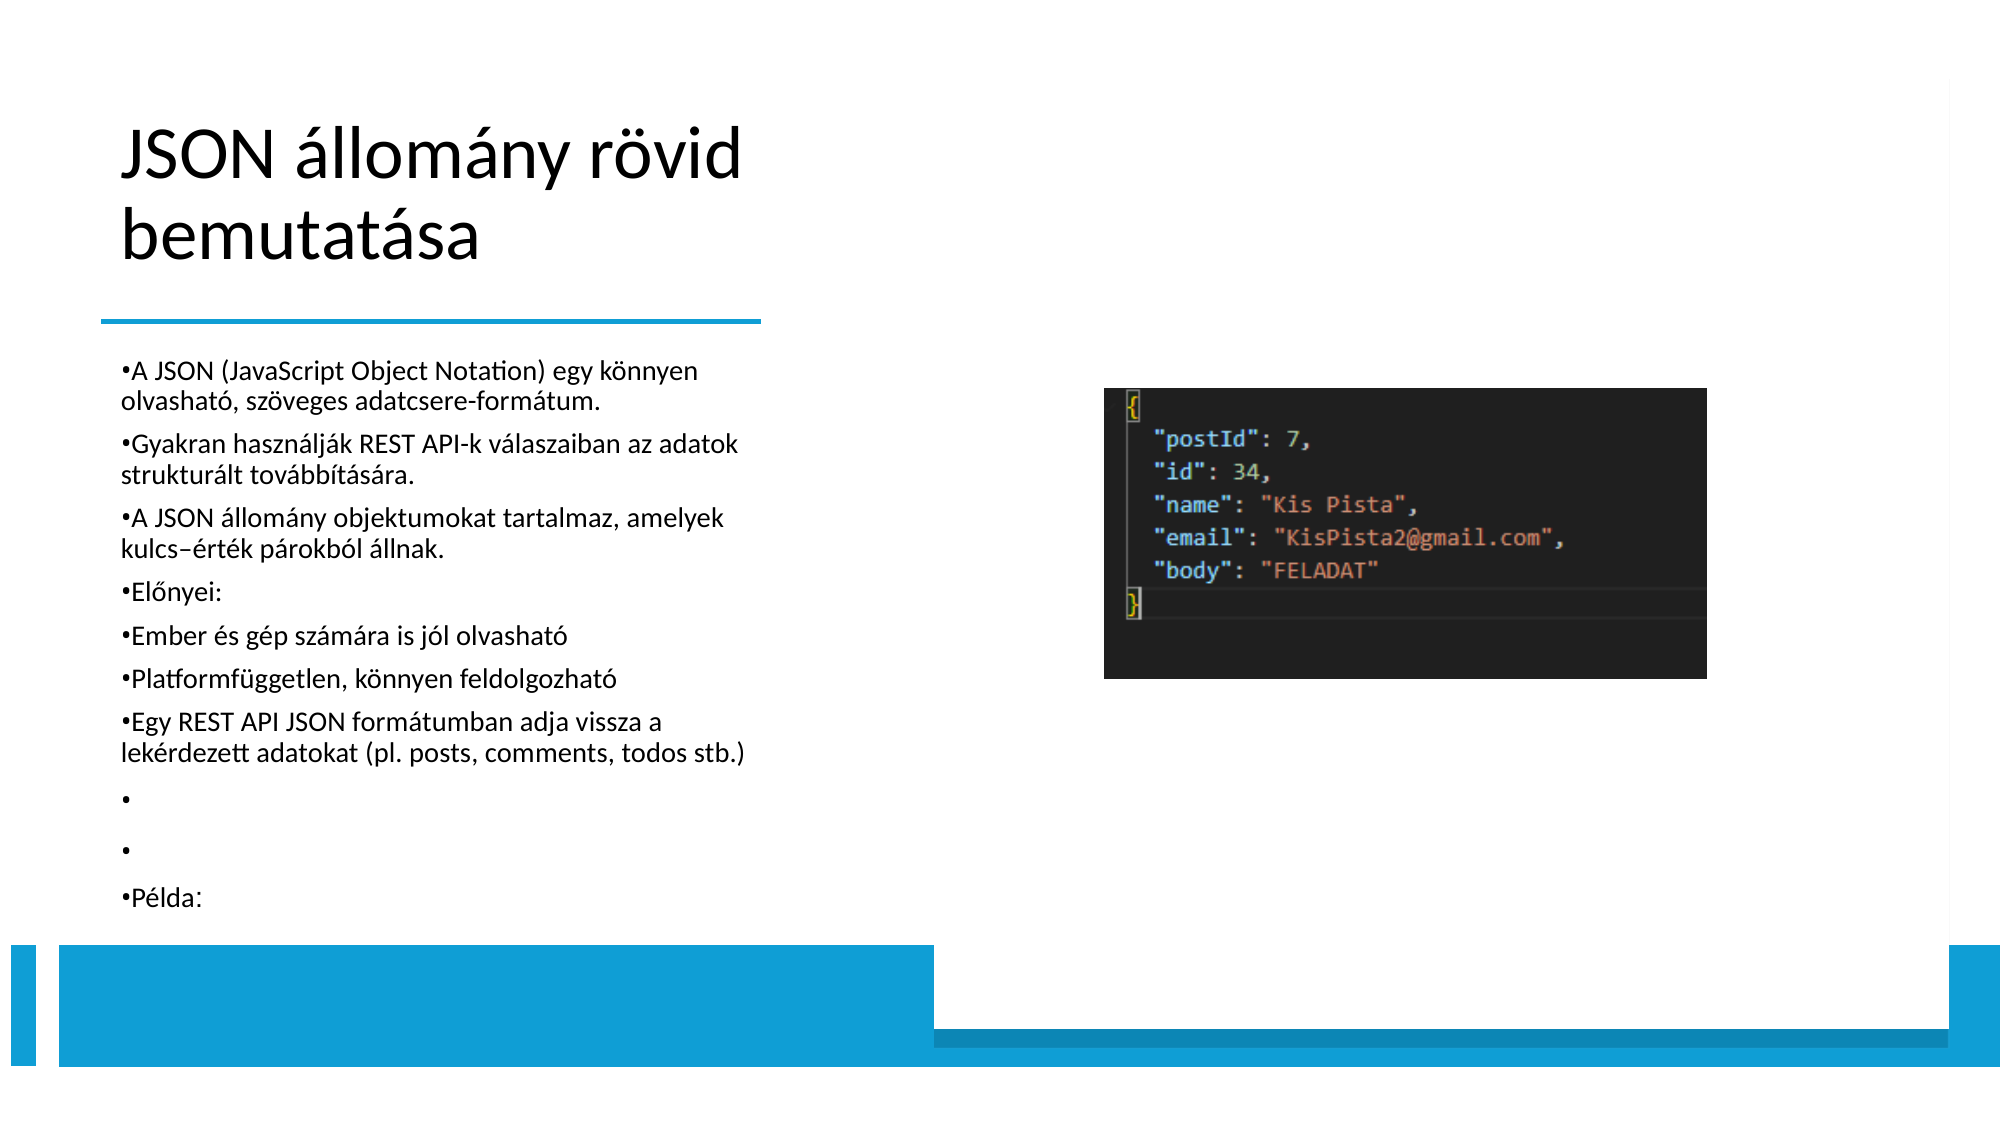

# JSON állomány rövid bemutatása
A JSON (JavaScript Object Notation) egy könnyen olvasható, szöveges adatcsere-formátum.
Gyakran használják REST API-k válaszaiban az adatok strukturált továbbítására.
A JSON állomány objektumokat tartalmaz, amelyek kulcs–érték párokból állnak.
Előnyei:
Ember és gép számára is jól olvasható
Platformfüggetlen, könnyen feldolgozható
Egy REST API JSON formátumban adja vissza a lekérdezett adatokat (pl. posts, comments, todos stb.)
Példa: